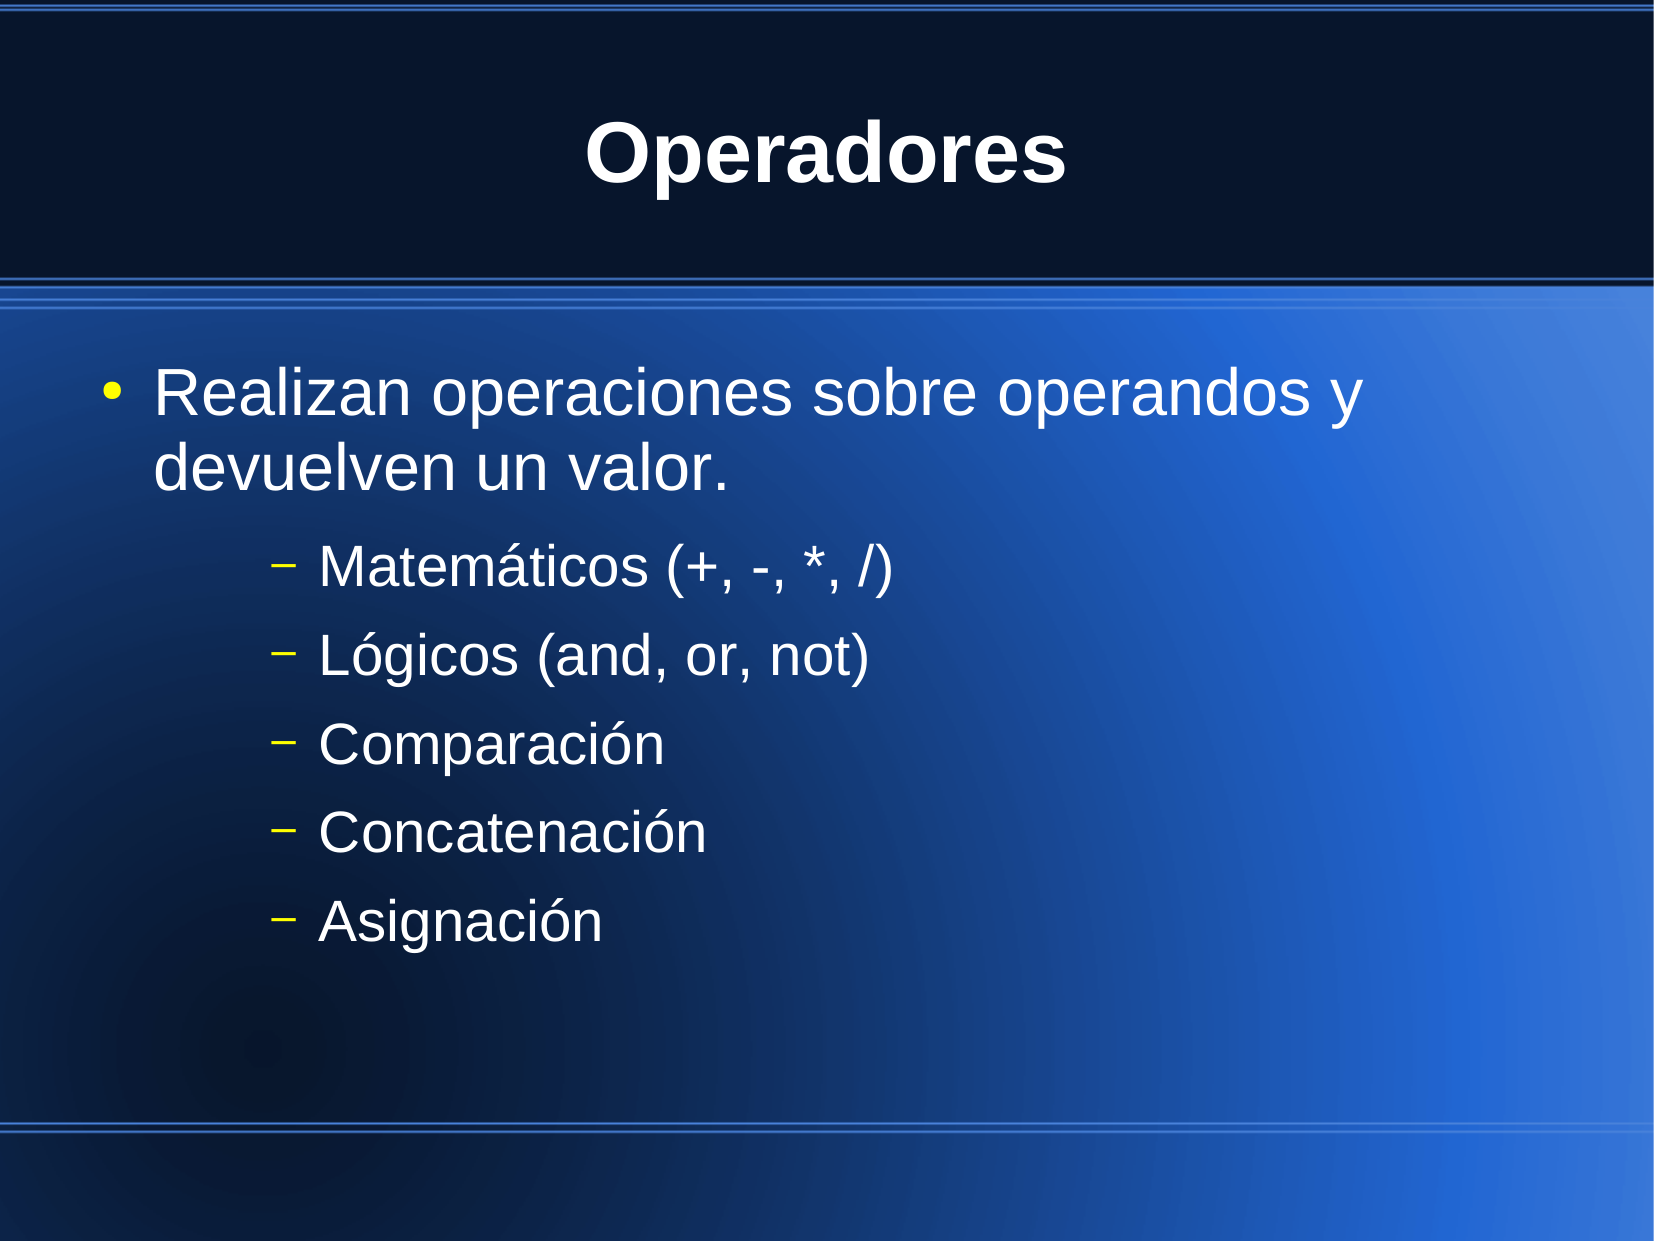

# Operadores
Realizan operaciones sobre operandos y devuelven un valor.
Matemáticos (+, -, *, /)
Lógicos (and, or, not)
Comparación
Concatenación
Asignación